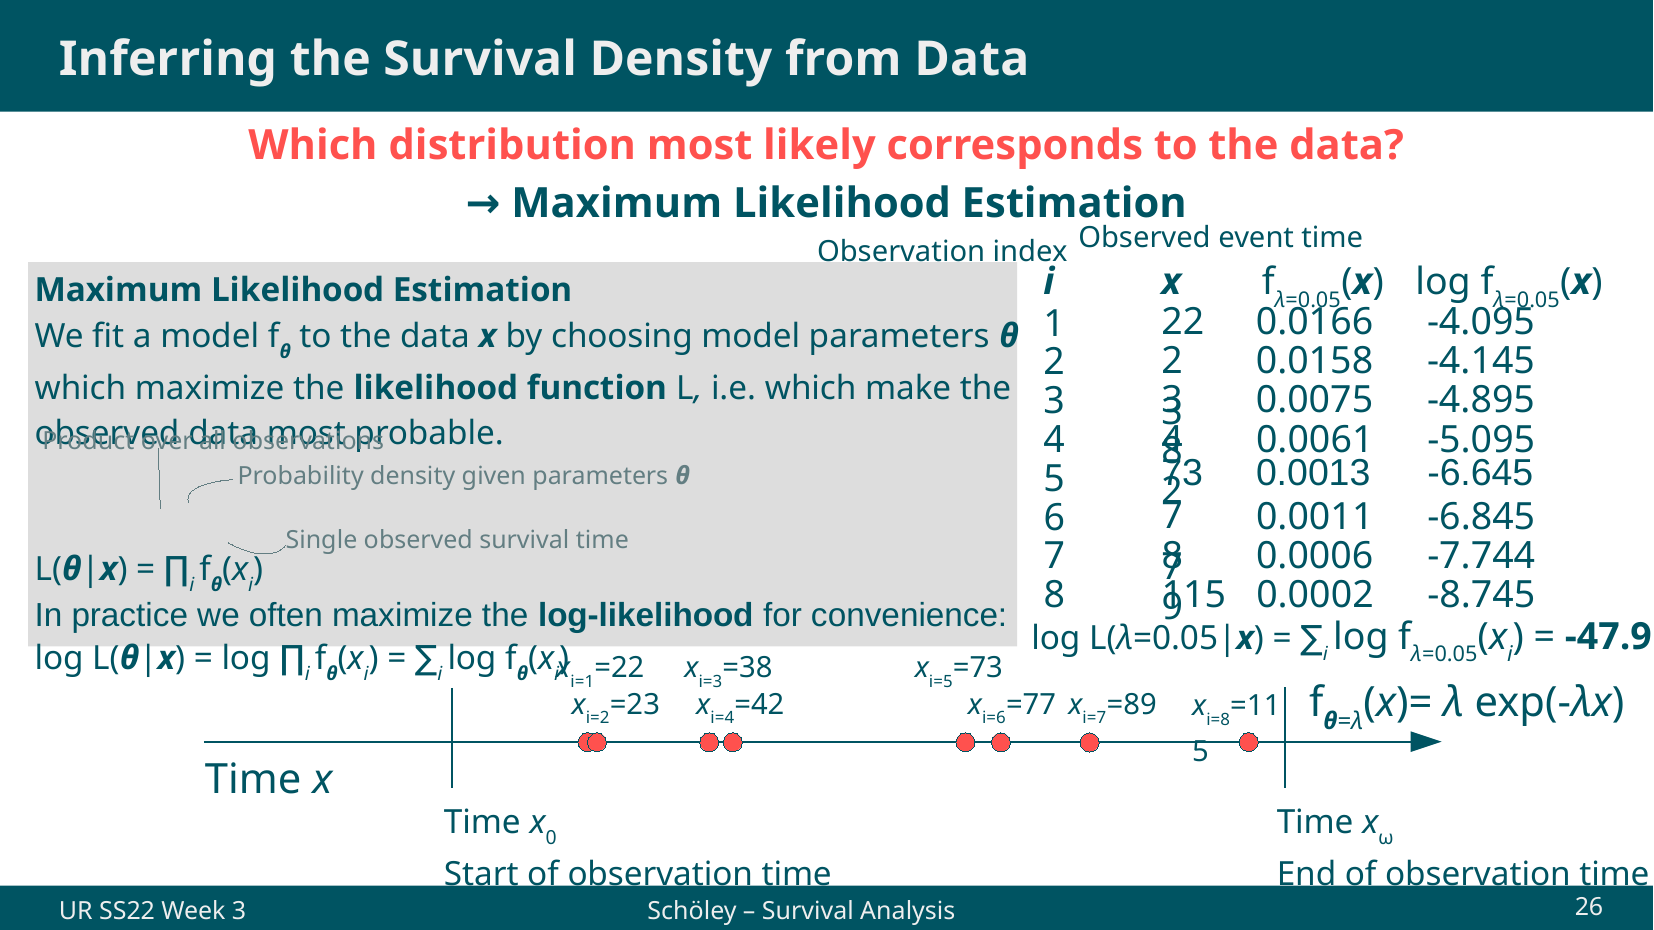

# Inferring the Survival Density from Data
Which distribution most likely corresponds to the data?
→ Maximum Likelihood Estimation
Observed event time
Observation index
i
x
fλ=0.05(x)
log fλ=0.05(x)
Maximum Likelihood Estimation
We fit a model fθ to the data x by choosing model parameters θ
which maximize the likelihood function L, i.e. which make the
observed data most probable.
L(θ|x) = ∏i fθ(xi)
In practice we often maximize the log-likelihood for convenience:
log L(θ|x) = log ∏i fθ(xi) = ∑i log fθ(xi)
22
0.0166
-4.095
1
23
0.0158
-4.145
2
38
0.0075
-4.895
3
42
0.0061
-5.095
4
Product over all observations
5
73
0.0013
-6.645
Probability density given parameters θ
77
0.0011
-6.845
6
Single observed survival time
89
0.0006
-7.744
7
8
115
0.0002
-8.745
log L(λ=0.05|x) = ∑i log fλ=0.05(xi) = -47.915
xi=1=22
xi=3=38
xi=5=73
fθ=λ(x)= λ exp(-λx)
xi=2=23
xi=4=42
xi=6=77
xi=7=89
xi=8=115
Time x
Time xω
End of observation time
Time x0
Start of observation time
26
UR SS22 Week 3
Schöley – Survival Analysis